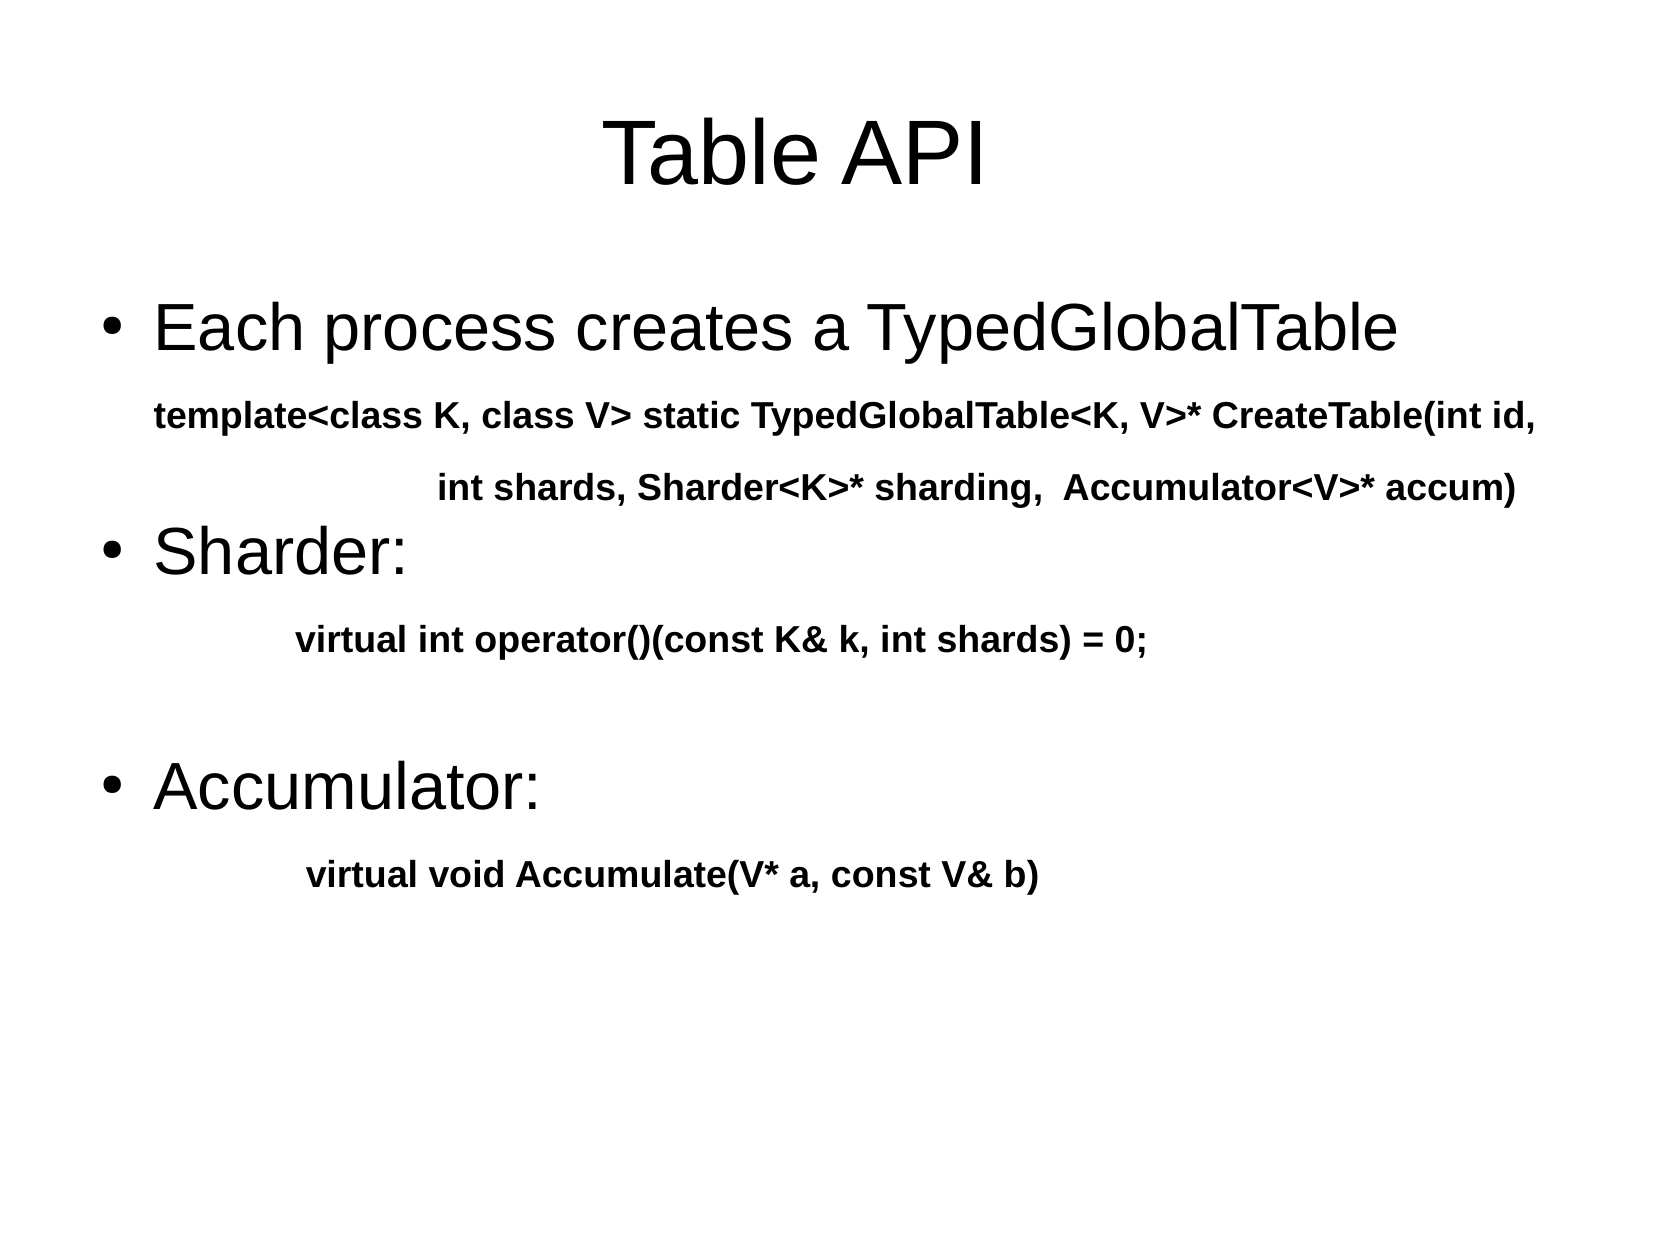

# Table API
Each process creates a TypedGlobalTable
template<class K, class V> static TypedGlobalTable<K, V>* CreateTable(int id,
int shards, Sharder<K>* sharding, Accumulator<V>* accum)
Sharder:
virtual int operator()(const K& k, int shards) = 0;
Accumulator:
 virtual void Accumulate(V* a, const V& b)